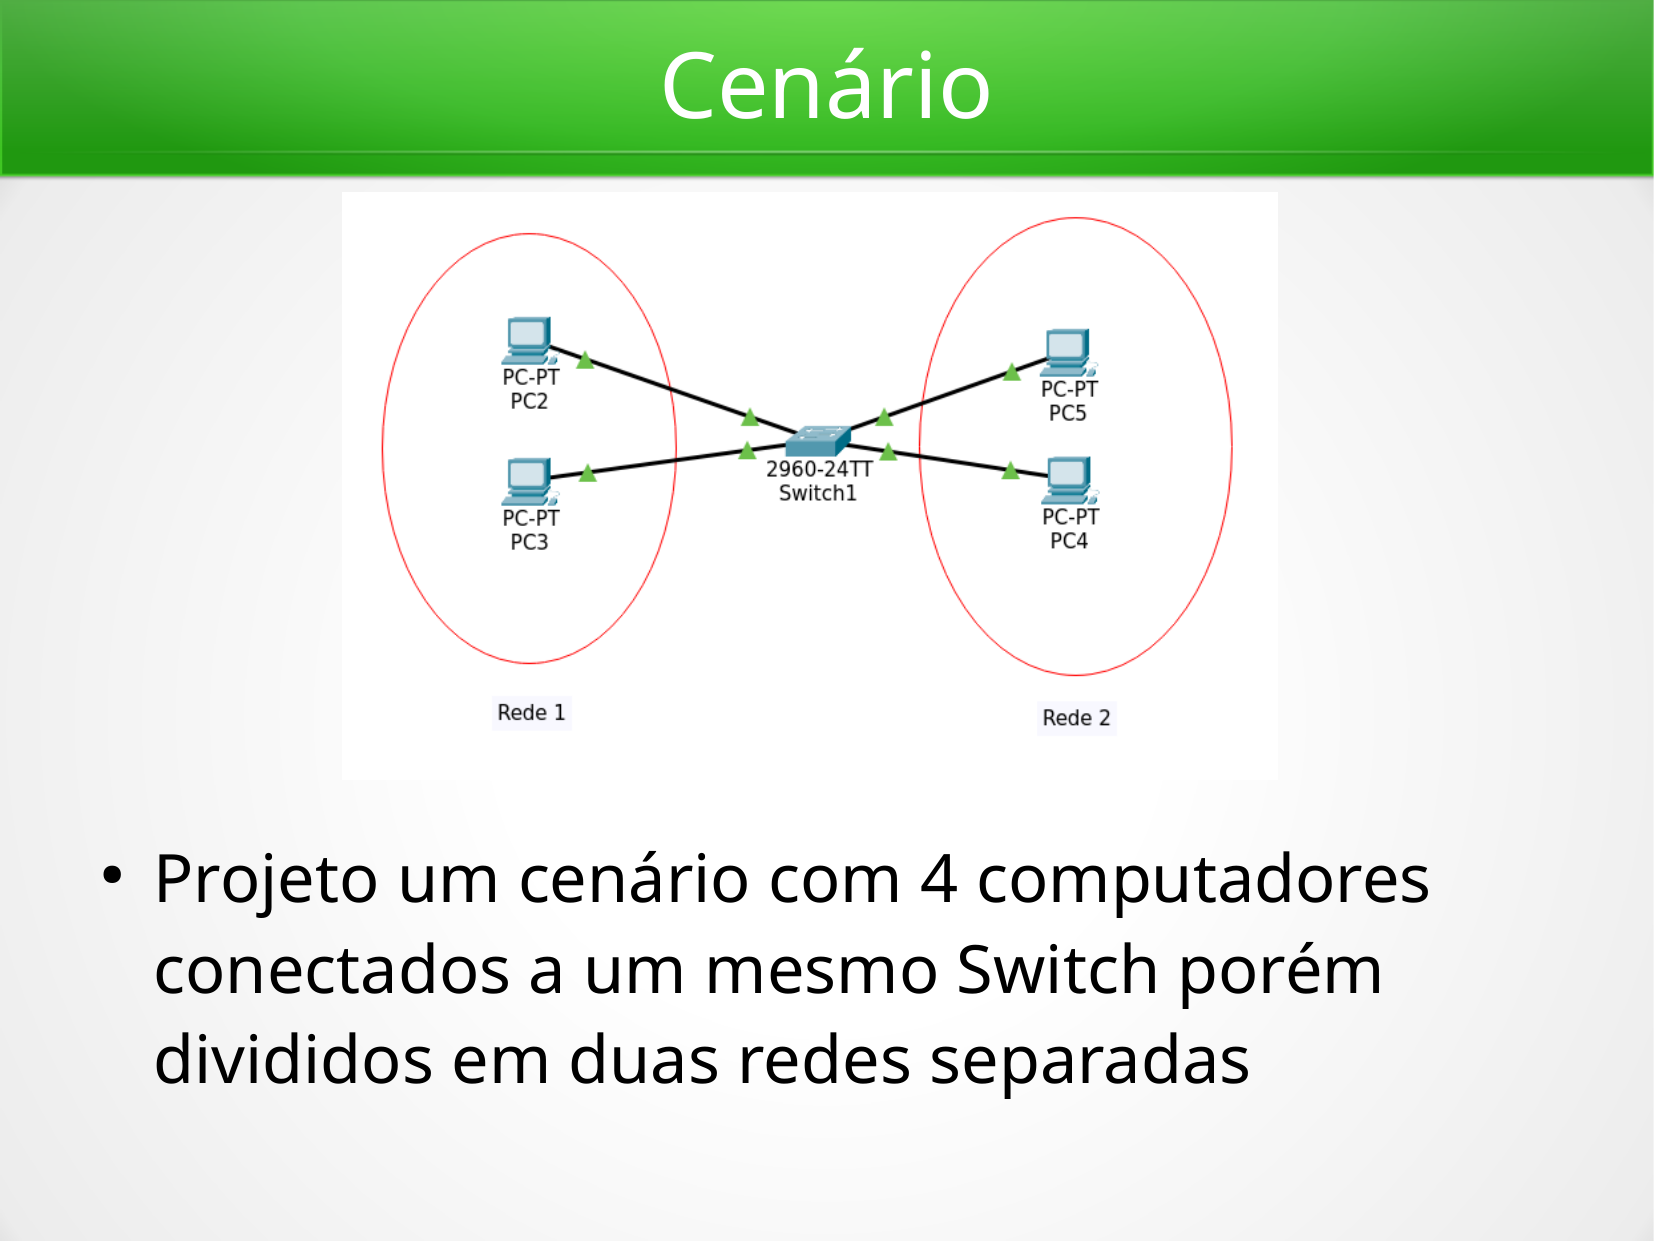

# Cenário
Projeto um cenário com 4 computadores conectados a um mesmo Switch porém divididos em duas redes separadas